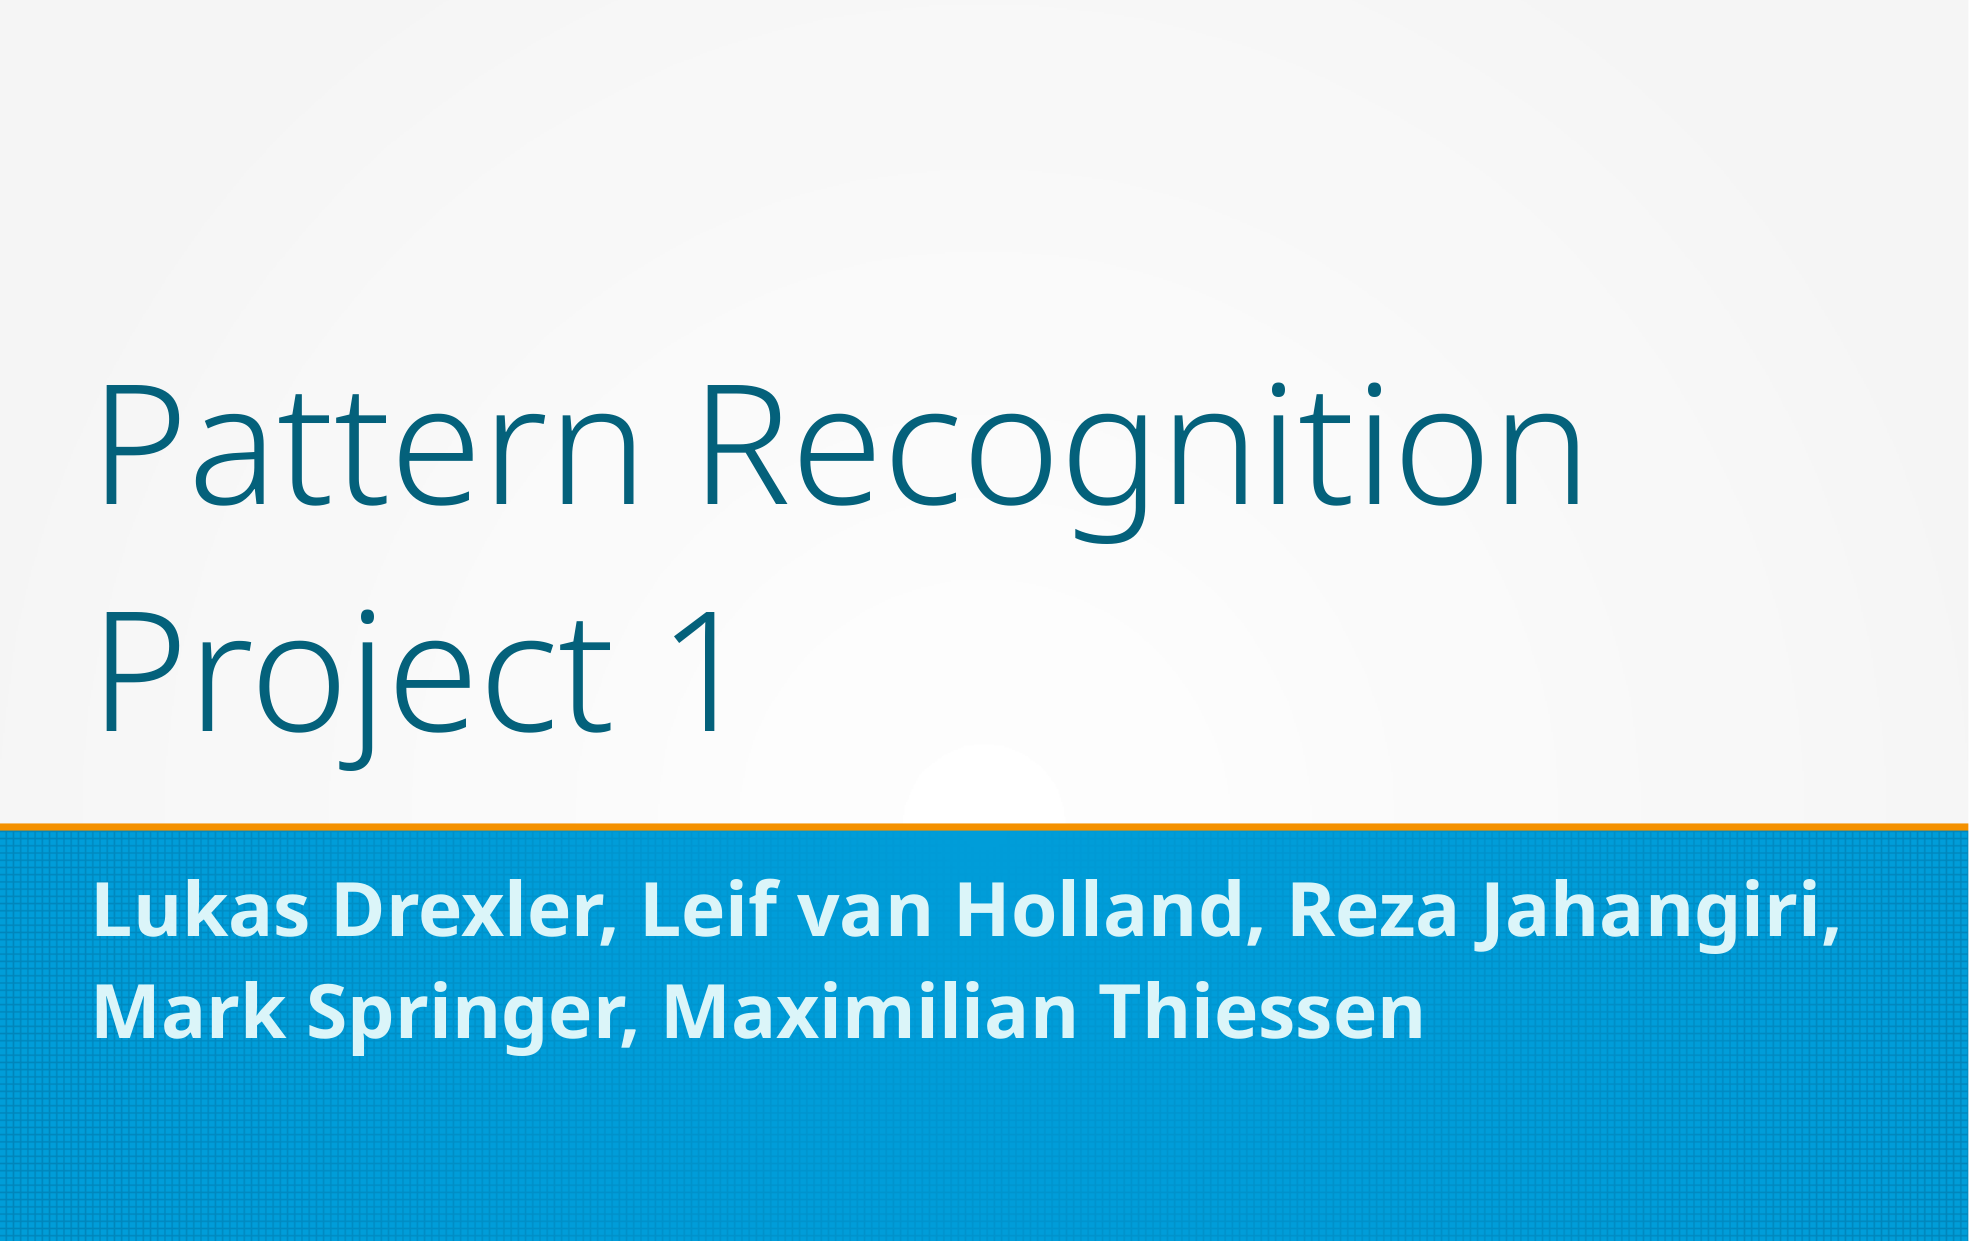

# Pattern Recognition Project 1
Lukas Drexler, Leif van Holland, Reza Jahangiri, Mark Springer, Maximilian Thiessen